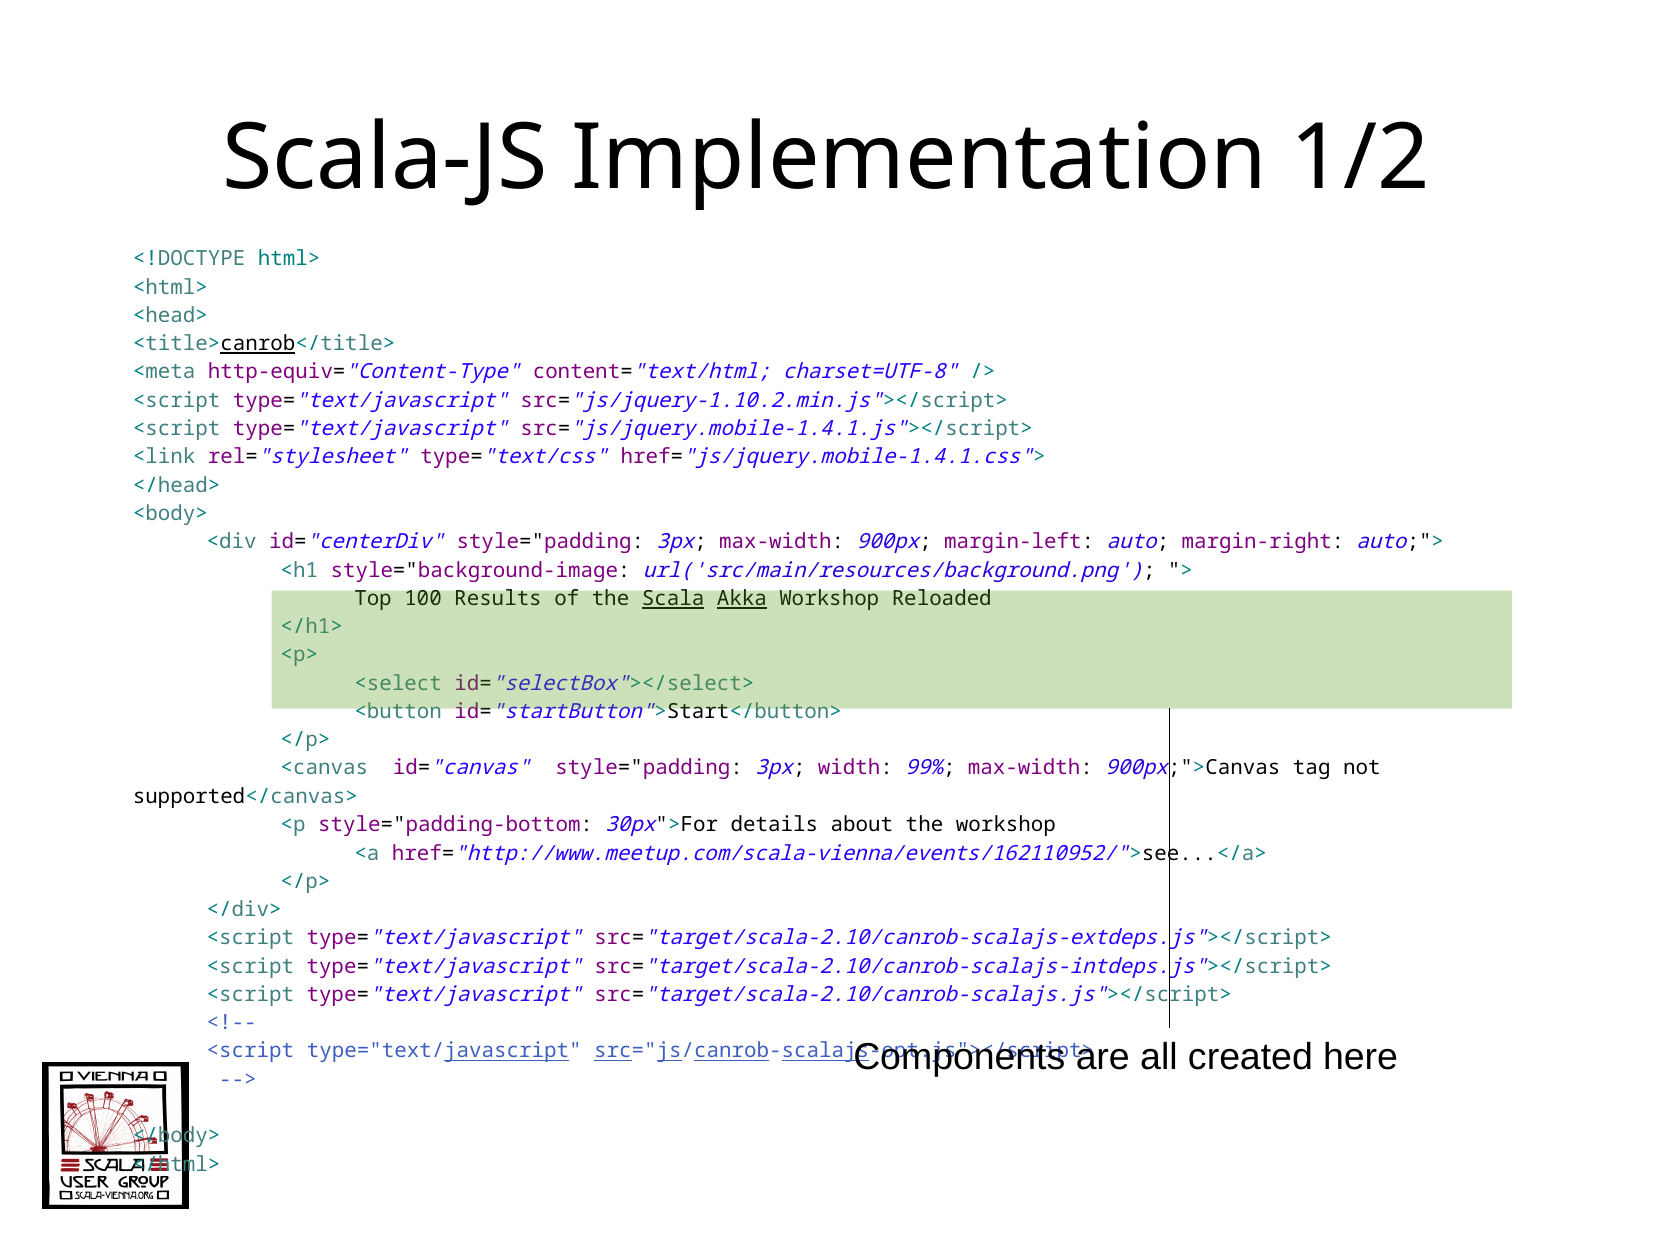

# Scala-JS Implementation 1/2
<!DOCTYPE html>
<html>
<head>
<title>canrob</title>
<meta http-equiv="Content-Type" content="text/html; charset=UTF-8" />
<script type="text/javascript" src="js/jquery-1.10.2.min.js"></script>
<script type="text/javascript" src="js/jquery.mobile-1.4.1.js"></script>
<link rel="stylesheet" type="text/css" href="js/jquery.mobile-1.4.1.css">
</head>
<body>
	<div id="centerDiv" style="padding: 3px; max-width: 900px; margin-left: auto; margin-right: auto;">
		<h1 style="background-image: url('src/main/resources/background.png'); ">
			Top 100 Results of the Scala Akka Workshop Reloaded
		</h1>
		<p>
			<select id="selectBox"></select>
			<button id="startButton">Start</button>
		</p>
		<canvas id="canvas" style="padding: 3px; width: 99%; max-width: 900px;">Canvas tag not supported</canvas>
		<p style="padding-bottom: 30px">For details about the workshop
			<a href="http://www.meetup.com/scala-vienna/events/162110952/">see...</a>
		</p>
	</div>
	<script type="text/javascript" src="target/scala-2.10/canrob-scalajs-extdeps.js"></script>
	<script type="text/javascript" src="target/scala-2.10/canrob-scalajs-intdeps.js"></script>
	<script type="text/javascript" src="target/scala-2.10/canrob-scalajs.js"></script>
	<!--
	<script type="text/javascript" src="js/canrob-scalajs-opt.js"></script>
	 -->
</body>
</html>
Components are all created here